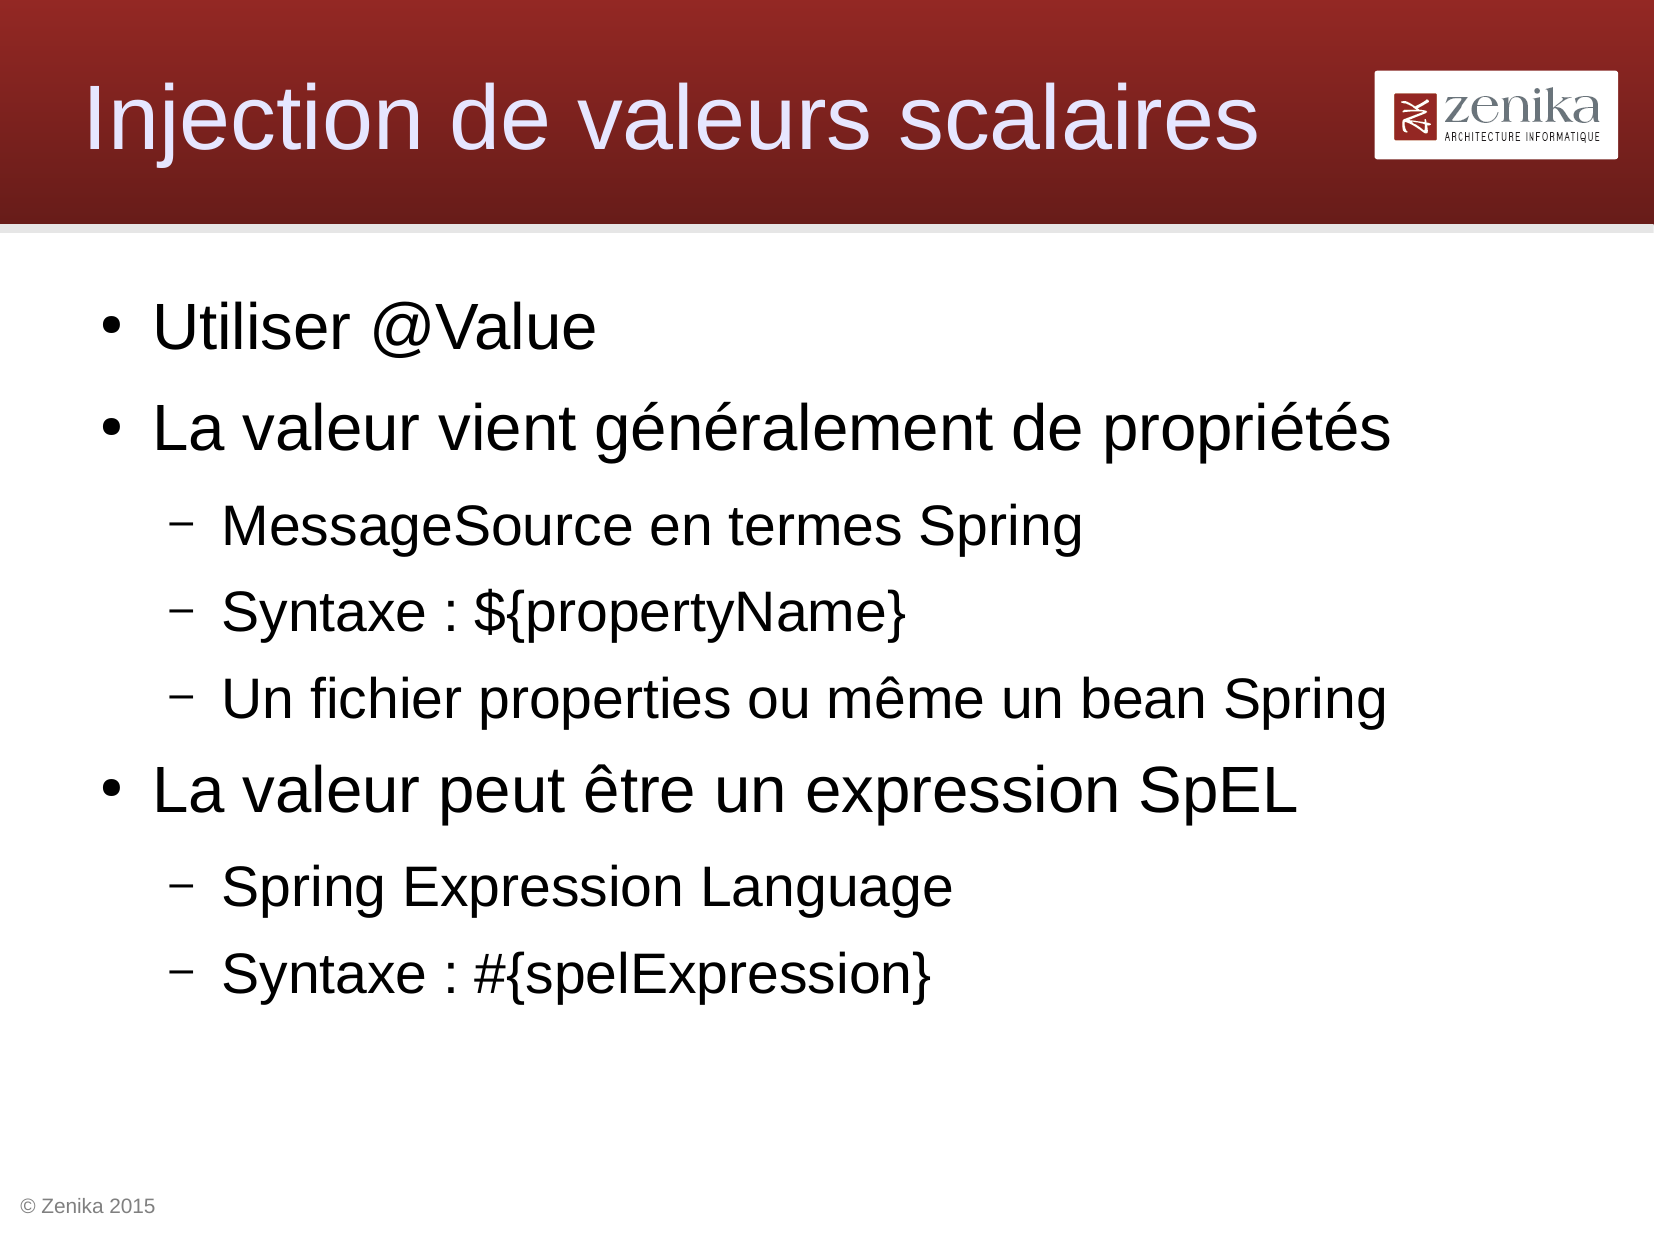

# Injection de valeurs scalaires
Utiliser @Value
La valeur vient généralement de propriétés
MessageSource en termes Spring
Syntaxe : ${propertyName}
Un fichier properties ou même un bean Spring
La valeur peut être un expression SpEL
Spring Expression Language
Syntaxe : #{spelExpression}